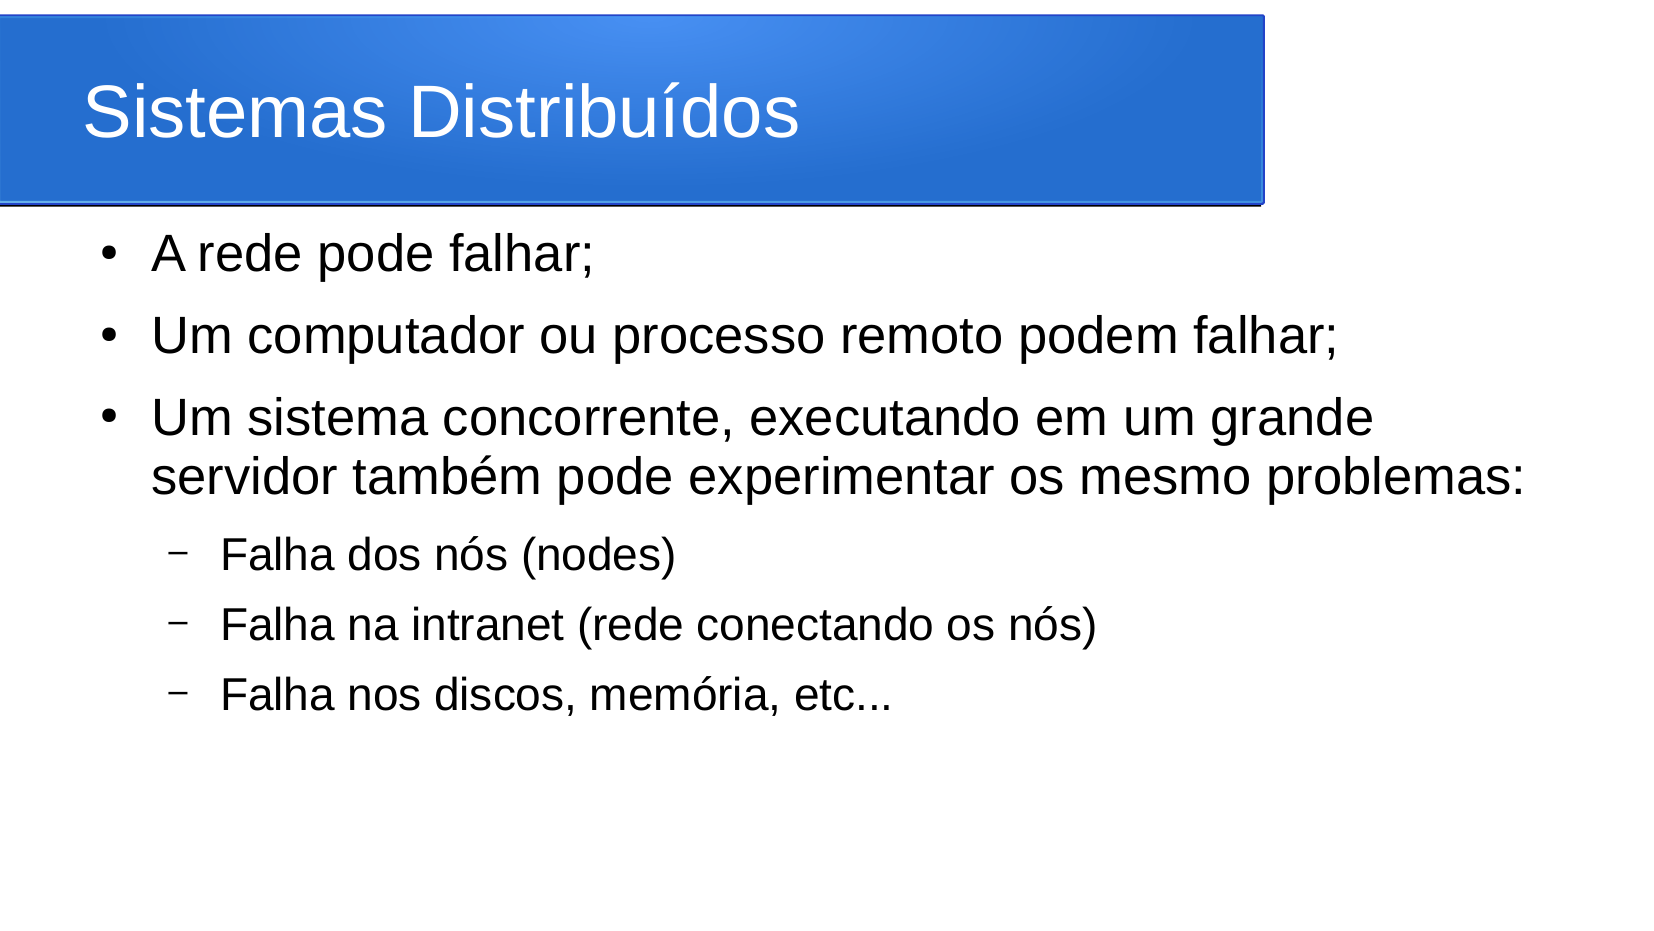

# Sistemas Distribuídos
A rede pode falhar;
Um computador ou processo remoto podem falhar;
Um sistema concorrente, executando em um grande servidor também pode experimentar os mesmo problemas:
Falha dos nós (nodes)
Falha na intranet (rede conectando os nós)
Falha nos discos, memória, etc...